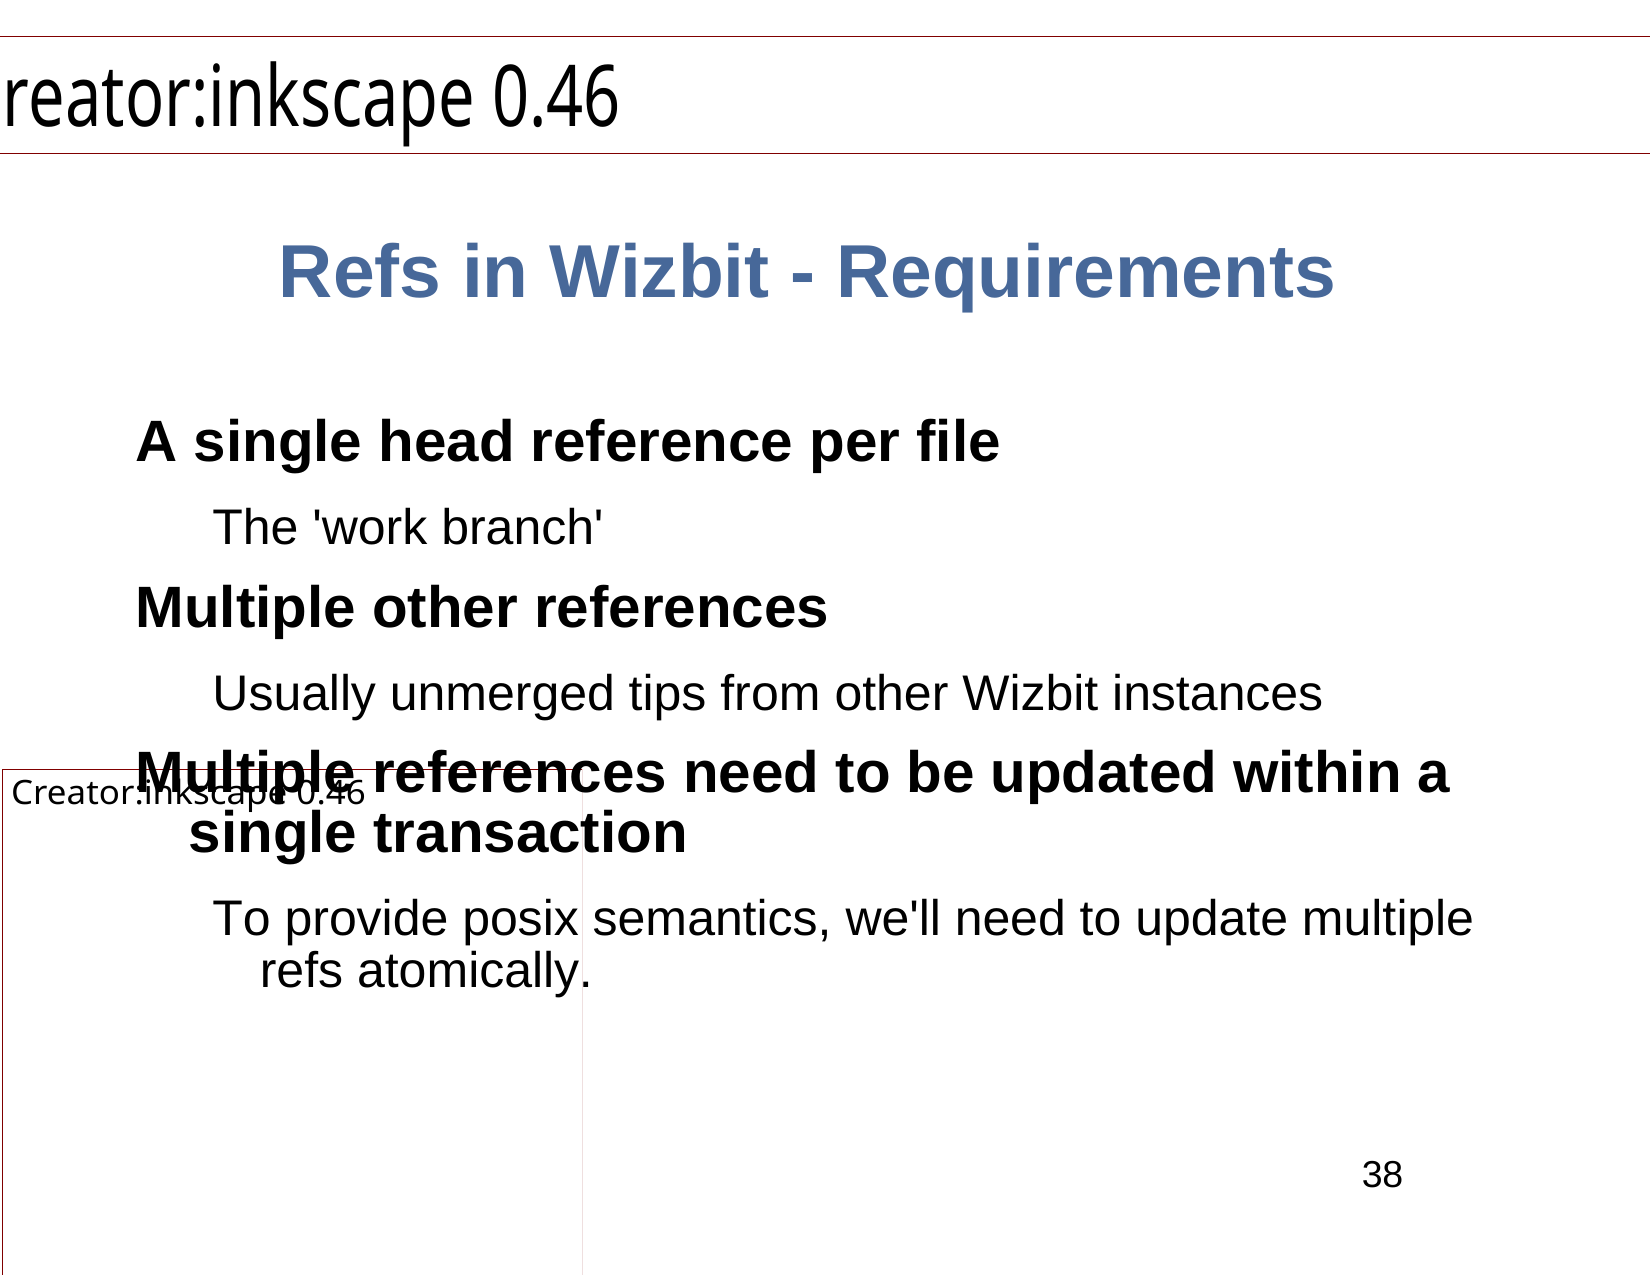

# Refs in Wizbit - Requirements
A single head reference per file
The 'work branch'
Multiple other references
Usually unmerged tips from other Wizbit instances
Multiple references need to be updated within a single transaction
To provide posix semantics, we'll need to update multiple refs atomically.